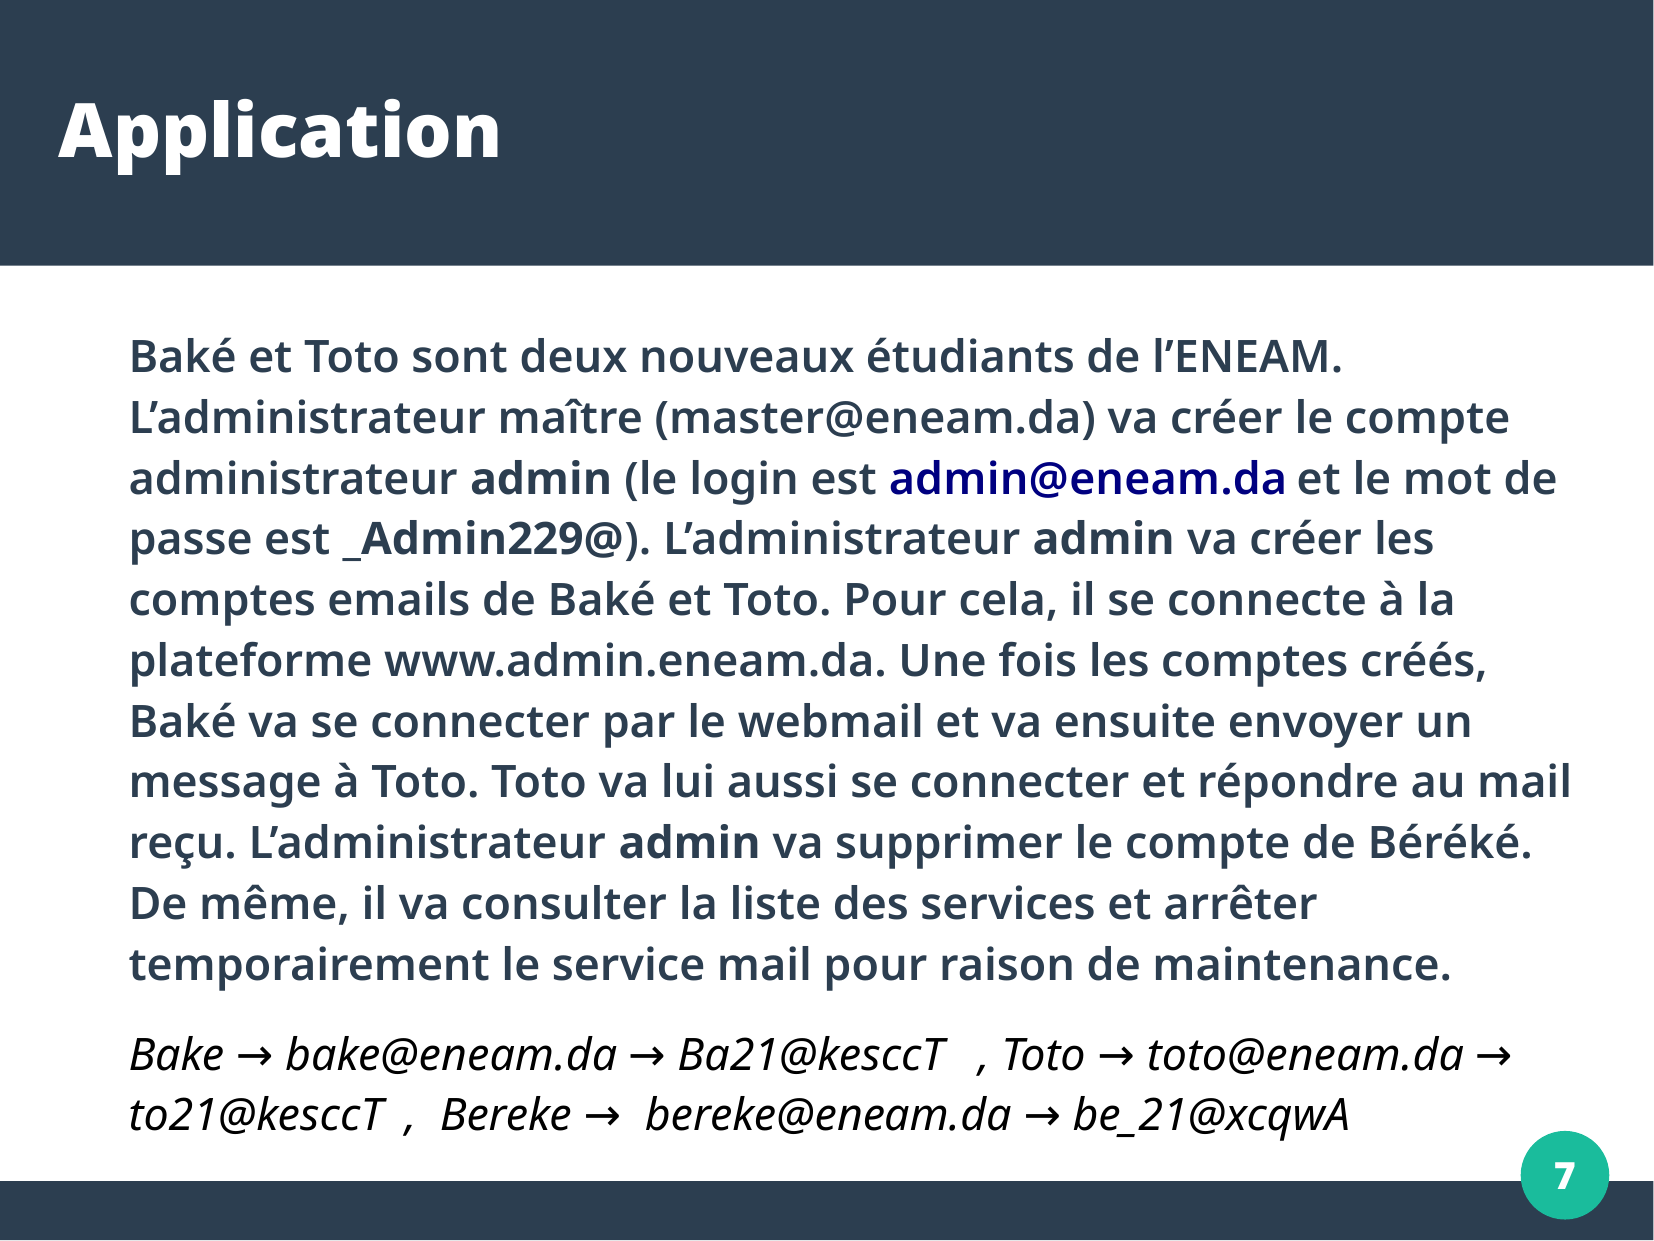

# Application
Baké et Toto sont deux nouveaux étudiants de l’ENEAM. L’administrateur maître (master@eneam.da) va créer le compte administrateur admin (le login est admin@eneam.da et le mot de passe est _Admin229@). L’administrateur admin va créer les comptes emails de Baké et Toto. Pour cela, il se connecte à la plateforme www.admin.eneam.da. Une fois les comptes créés, Baké va se connecter par le webmail et va ensuite envoyer un message à Toto. Toto va lui aussi se connecter et répondre au mail reçu. L’administrateur admin va supprimer le compte de Béréké. De même, il va consulter la liste des services et arrêter temporairement le service mail pour raison de maintenance.
Bake → bake@eneam.da → Ba21@kesccT , Toto → toto@eneam.da → to21@kesccT , Bereke → bereke@eneam.da → be_21@xcqwA
7